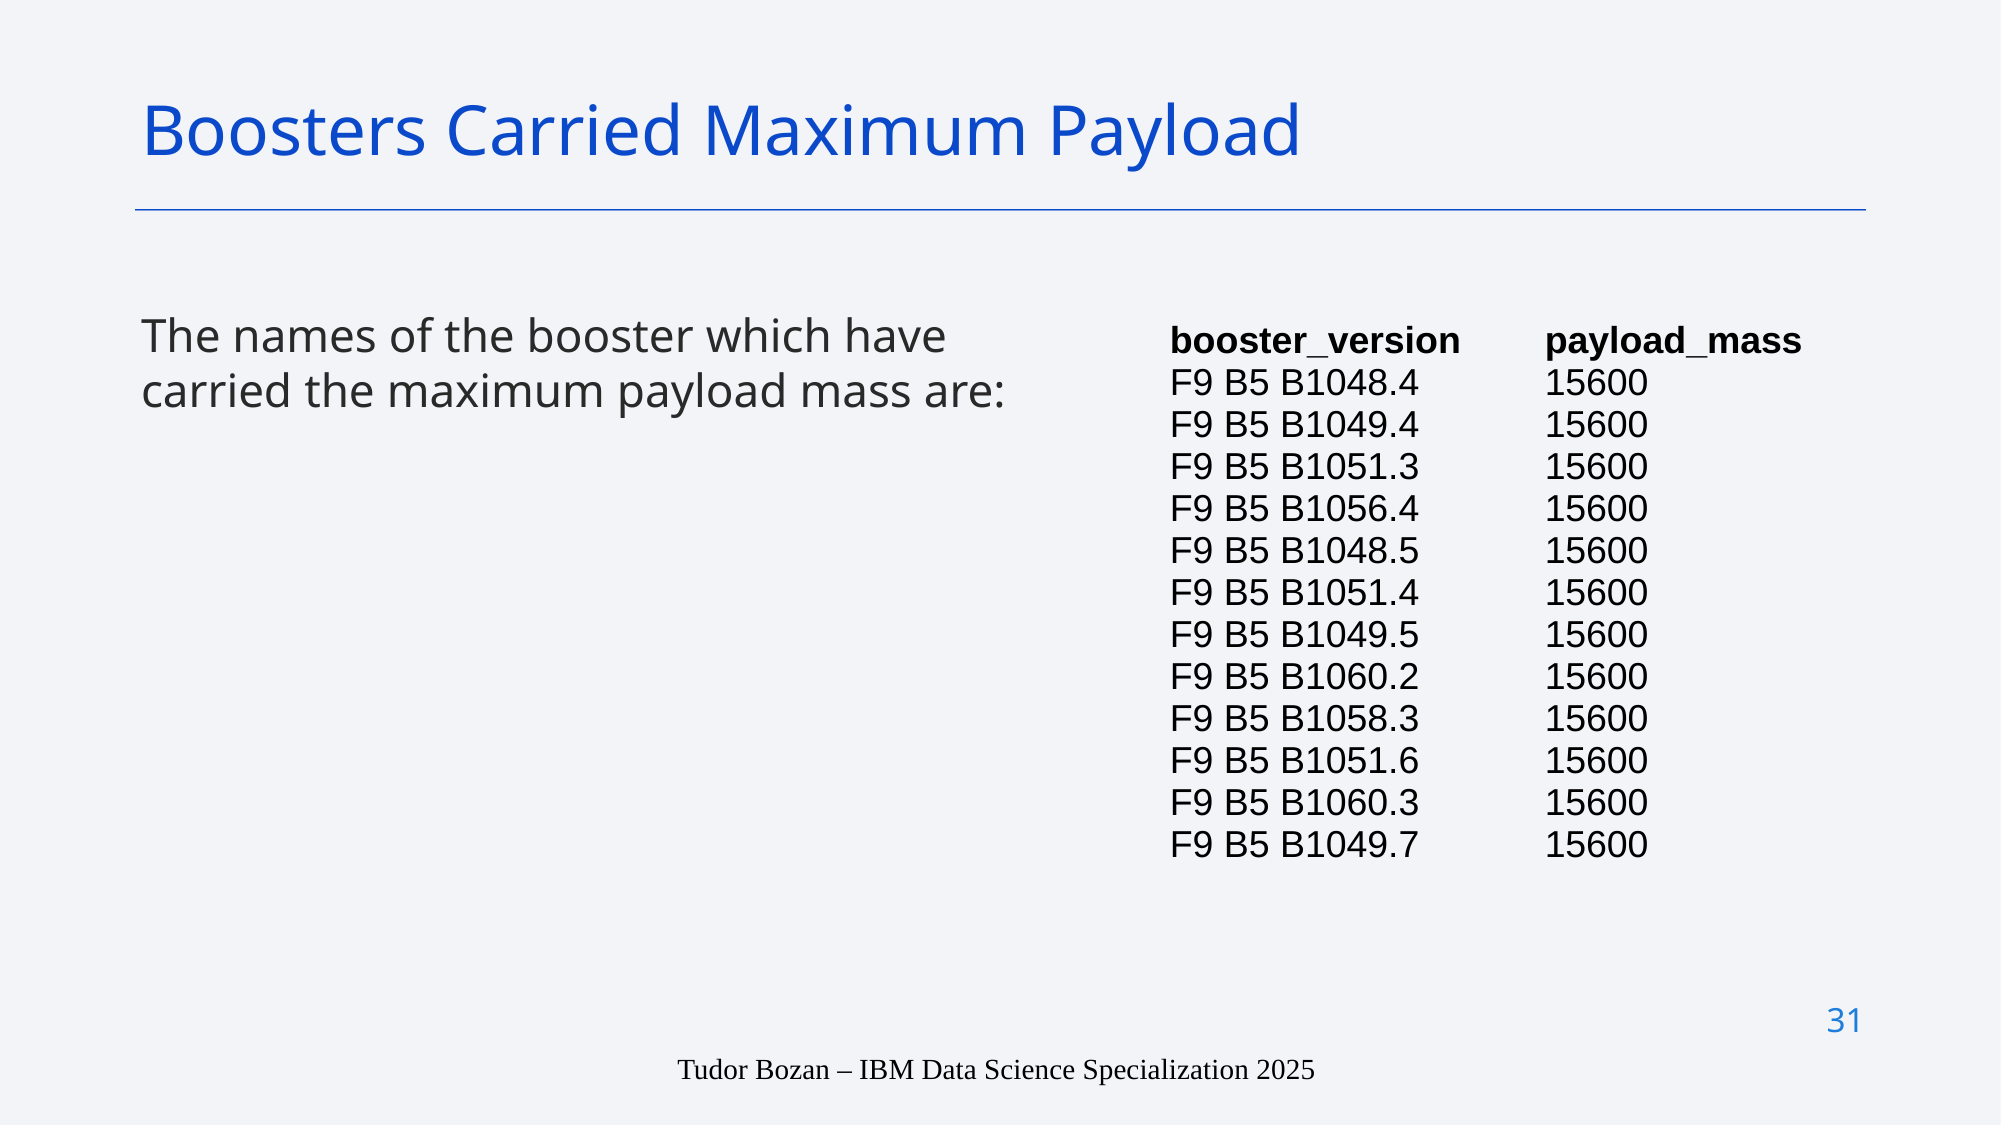

Boosters Carried Maximum Payload
The names of the booster which have carried the maximum payload mass are:
booster_version		payload_mass
F9 B5 B1048.4		15600
F9 B5 B1049.4		15600
F9 B5 B1051.3		15600
F9 B5 B1056.4		15600
F9 B5 B1048.5		15600
F9 B5 B1051.4		15600
F9 B5 B1049.5		15600
F9 B5 B1060.2		15600
F9 B5 B1058.3		15600
F9 B5 B1051.6		15600
F9 B5 B1060.3		15600
F9 B5 B1049.7		15600